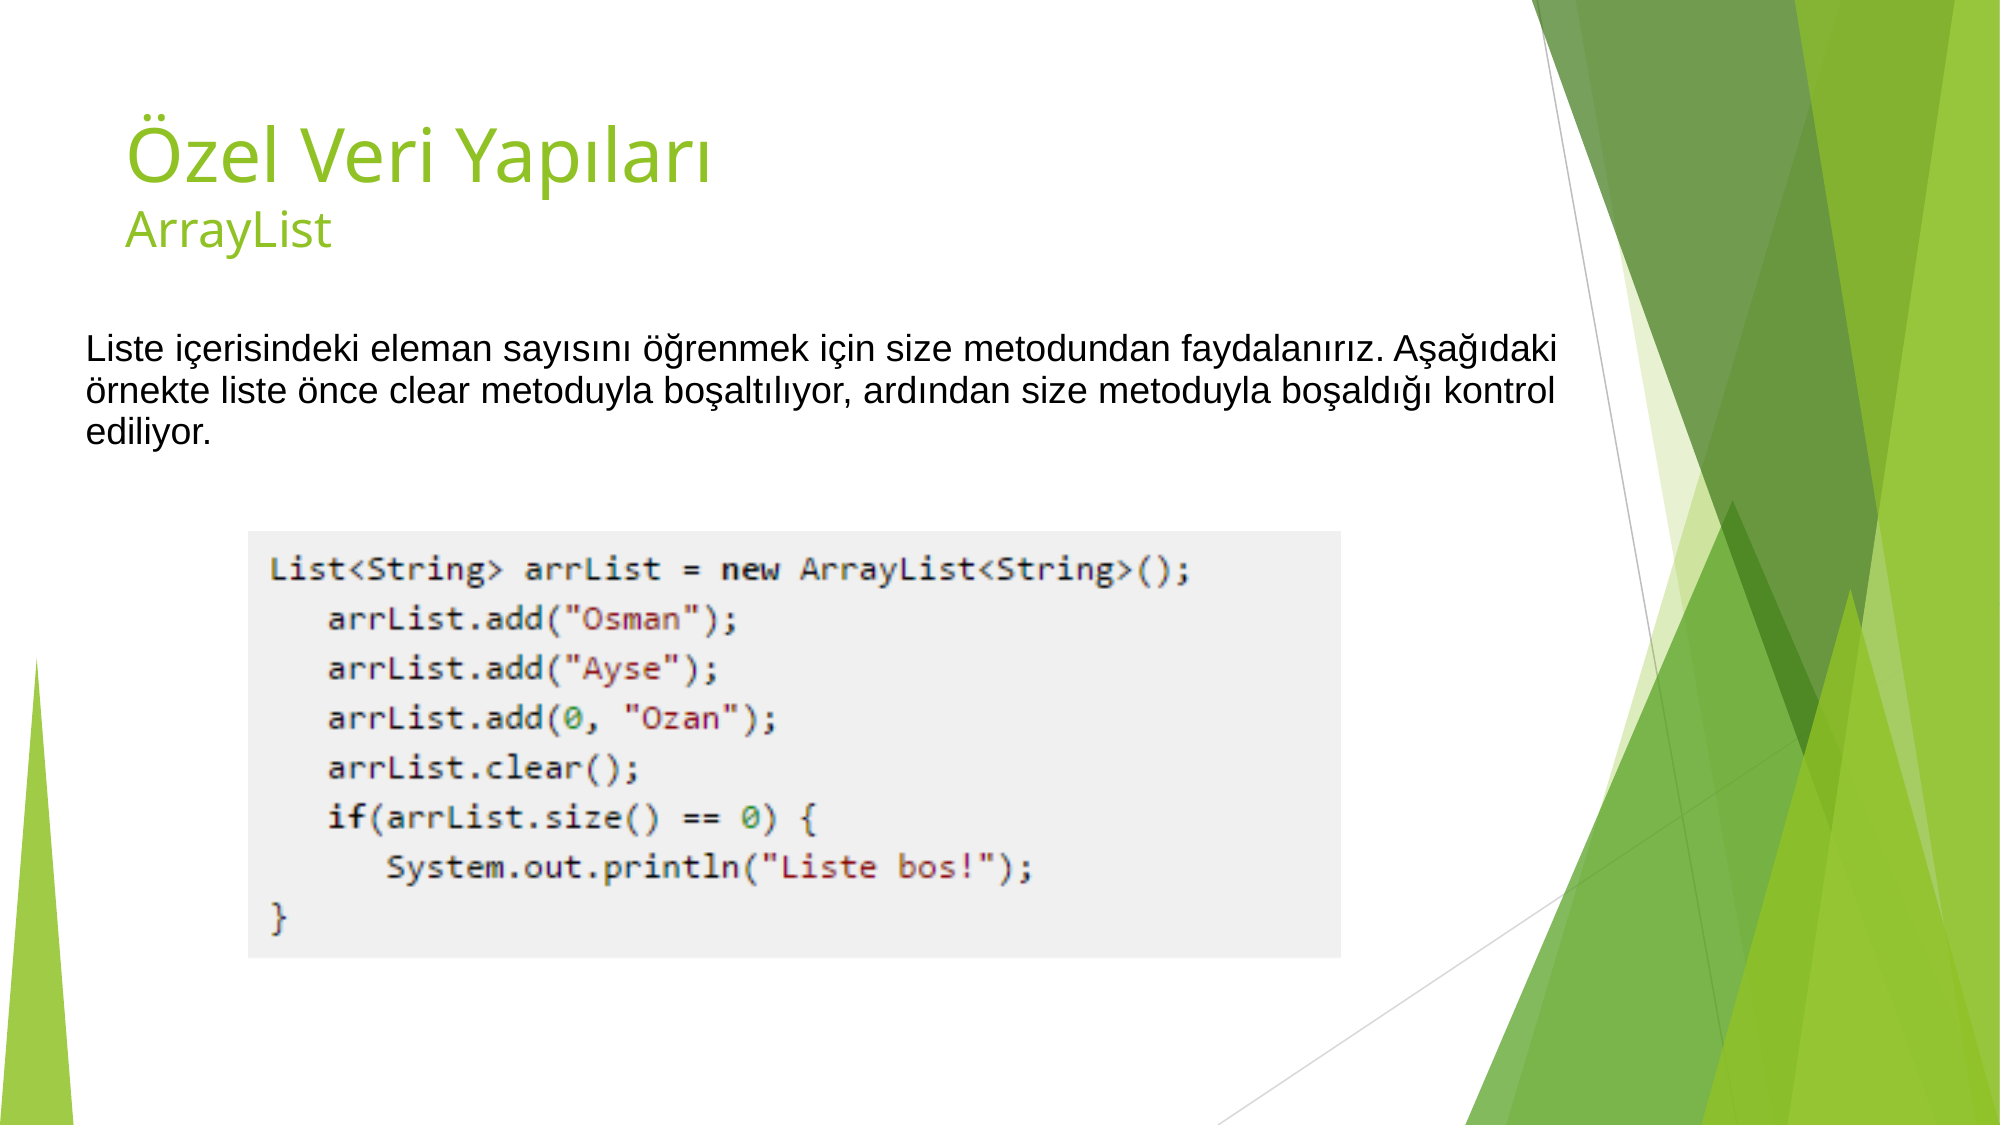

# Özel Veri Yapıları ArrayList
Liste içerisindeki eleman sayısını öğrenmek için size metodundan faydalanırız. Aşağıdaki örnekte liste önce clear metoduyla boşaltılıyor, ardından size metoduyla boşaldığı kontrol ediliyor.